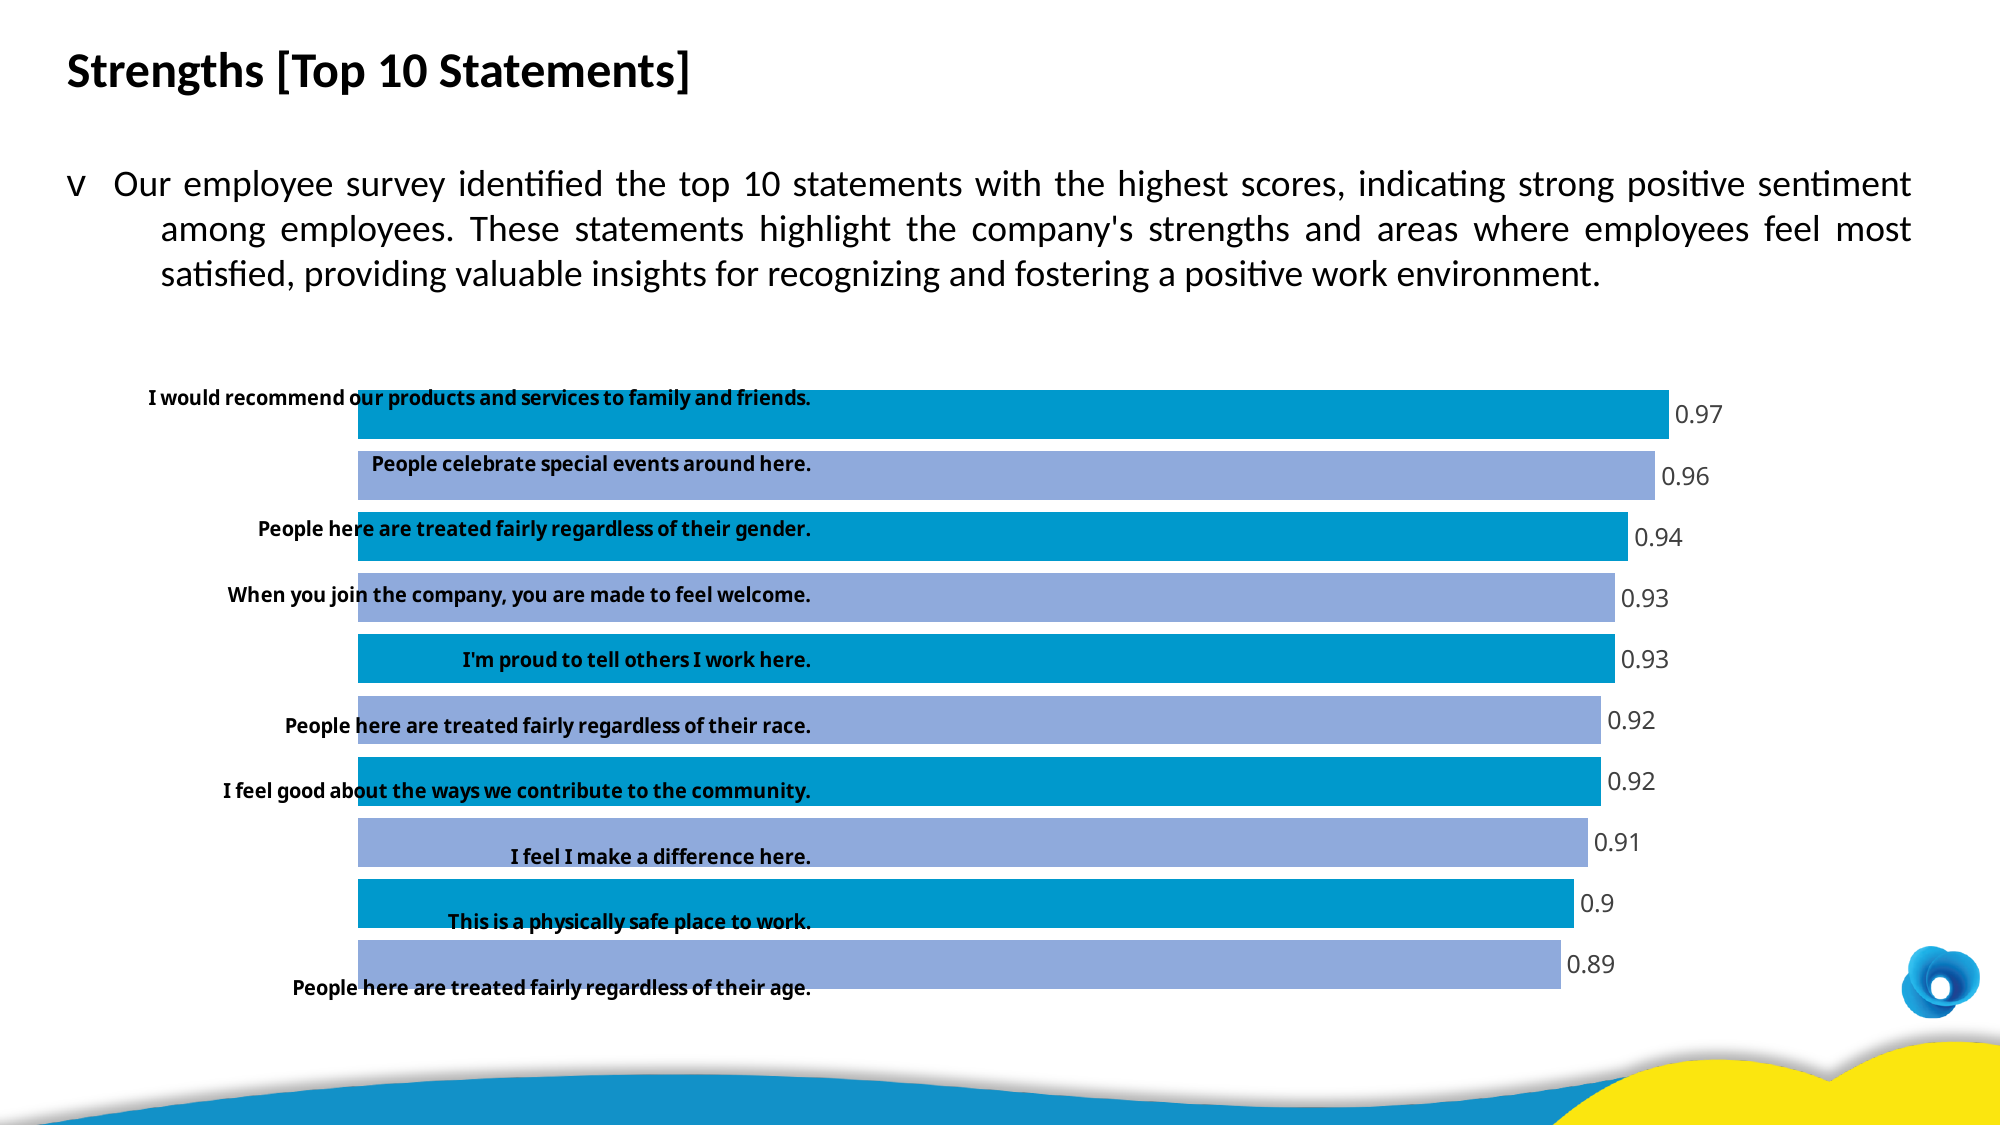

Strengths [Top 10 Statements]
Our employee survey identified the top 10 statements with the highest scores, indicating strong positive sentiment among employees. These statements highlight the company's strengths and areas where employees feel most satisfied, providing valuable insights for recognizing and fostering a positive work environment.
### Chart
| Category | Series1 |
|---|---|
| People here are treated fairly regardless of their age. | 0.89 |
| This is a physically safe place to work. | 0.9 |
| I feel I make a difference here. | 0.91 |
| I feel good about the ways we contribute to the community. | 0.92 |
| People here are treated fairly regardless of their race. | 0.92 |
| I'm proud to tell others I work here. | 0.93 |
| When you join the company, you are made to feel welcome. | 0.93 |
| People here are treated fairly regardless of their gender. | 0.94 |
| People celebrate special events around here. | 0.96 |
| I would recommend our products and services to family and friends. | 0.97 |
### Chart
| Category | Series1 |
|---|---|
| People here are treated fairly regardless of their age. | 0.89 |
| This is a physically safe place to work. | 0.9 |
| I feel I make a difference here. | 0.91 |
| I feel good about the ways we contribute to the community. | 0.92 |
| People here are treated fairly regardless of their race. | 0.92 |
| I'm proud to tell others I work here. | 0.93 |
| When you join the company, you are made to feel welcome. | 0.93 |
| People here are treated fairly regardless of their gender. | 0.94 |
| People celebrate special events around here. | 0.96 |
| I would recommend our products and services to family and friends. | 0.97 |